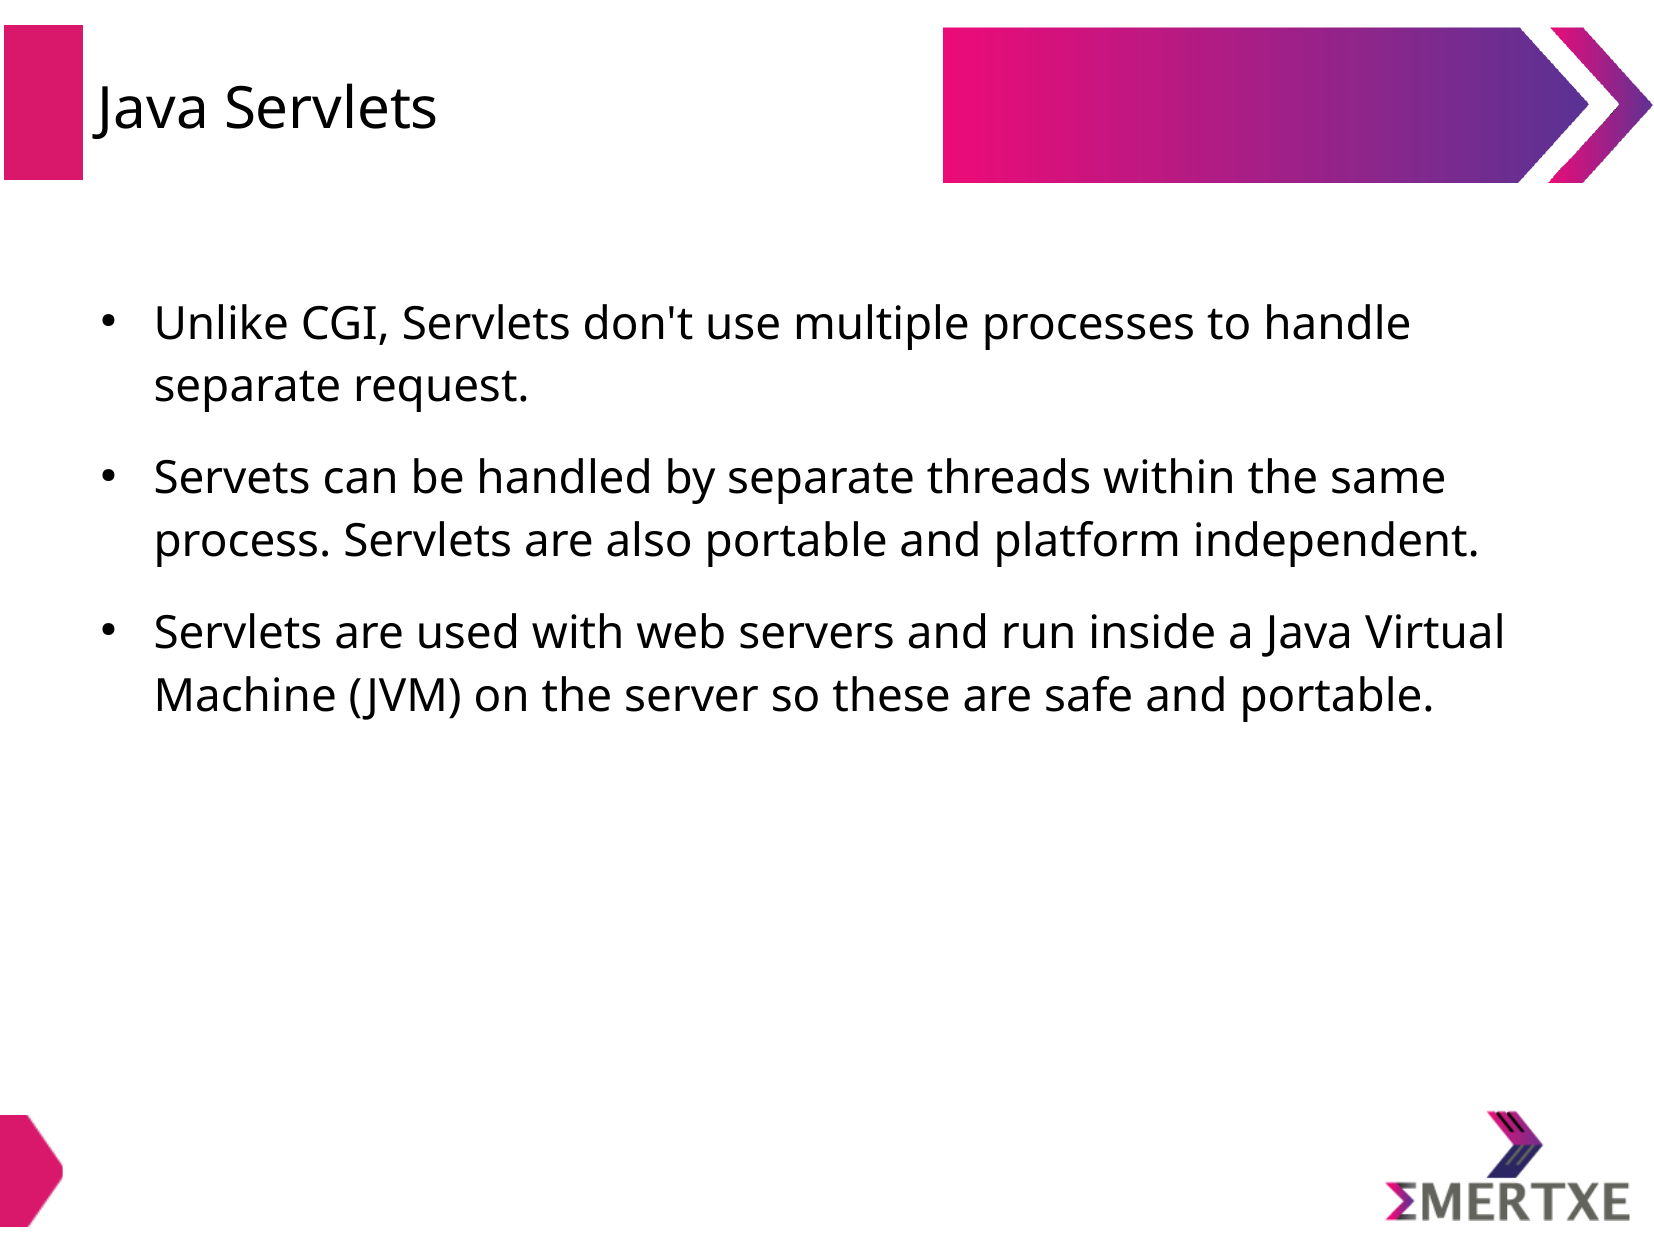

# Java Servlets
Unlike CGI, Servlets don't use multiple processes to handle separate request.
Servets can be handled by separate threads within the same process. Servlets are also portable and platform independent.
Servlets are used with web servers and run inside a Java Virtual Machine (JVM) on the server so these are safe and portable.